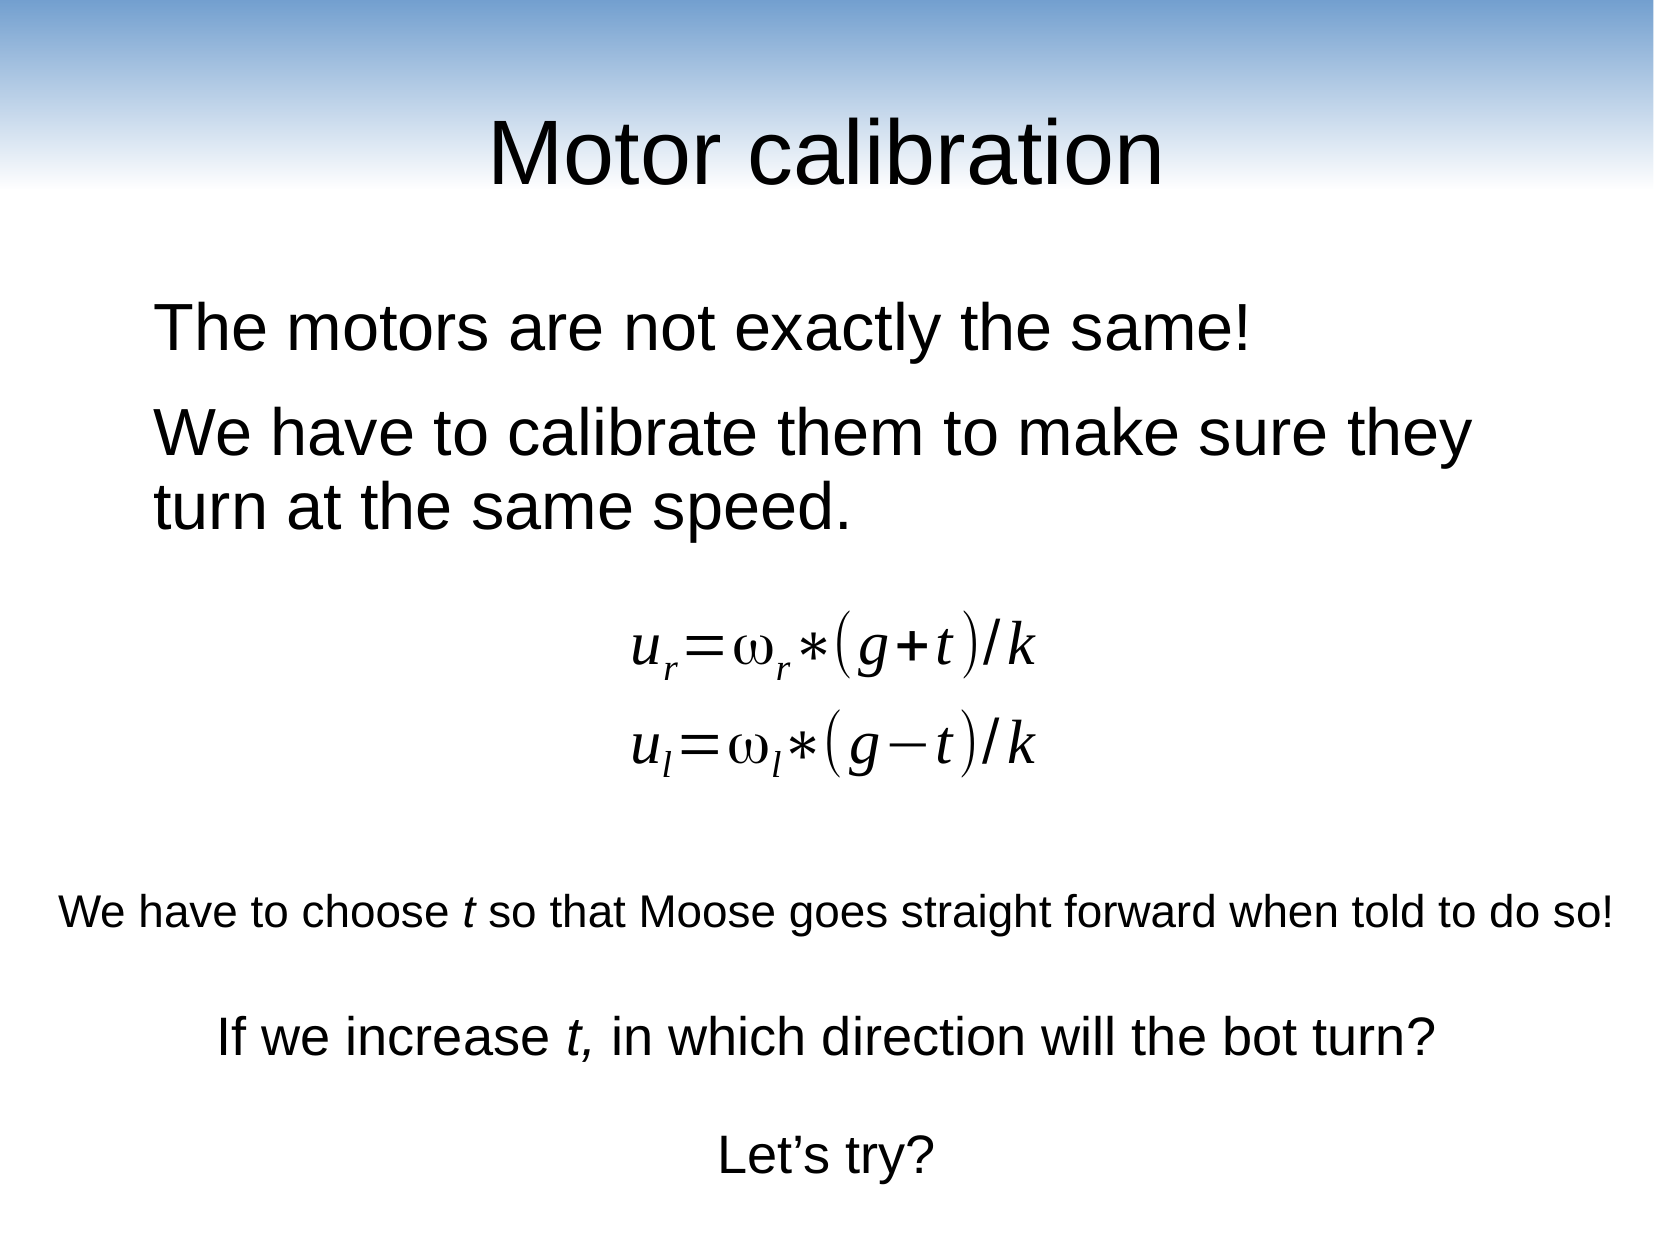

# Motor calibration
The motors are not exactly the same!
We have to calibrate them to make sure they turn at the same speed.
We have to choose t so that Moose goes straight forward when told to do so!
If we increase t, in which direction will the bot turn?
Let’s try?